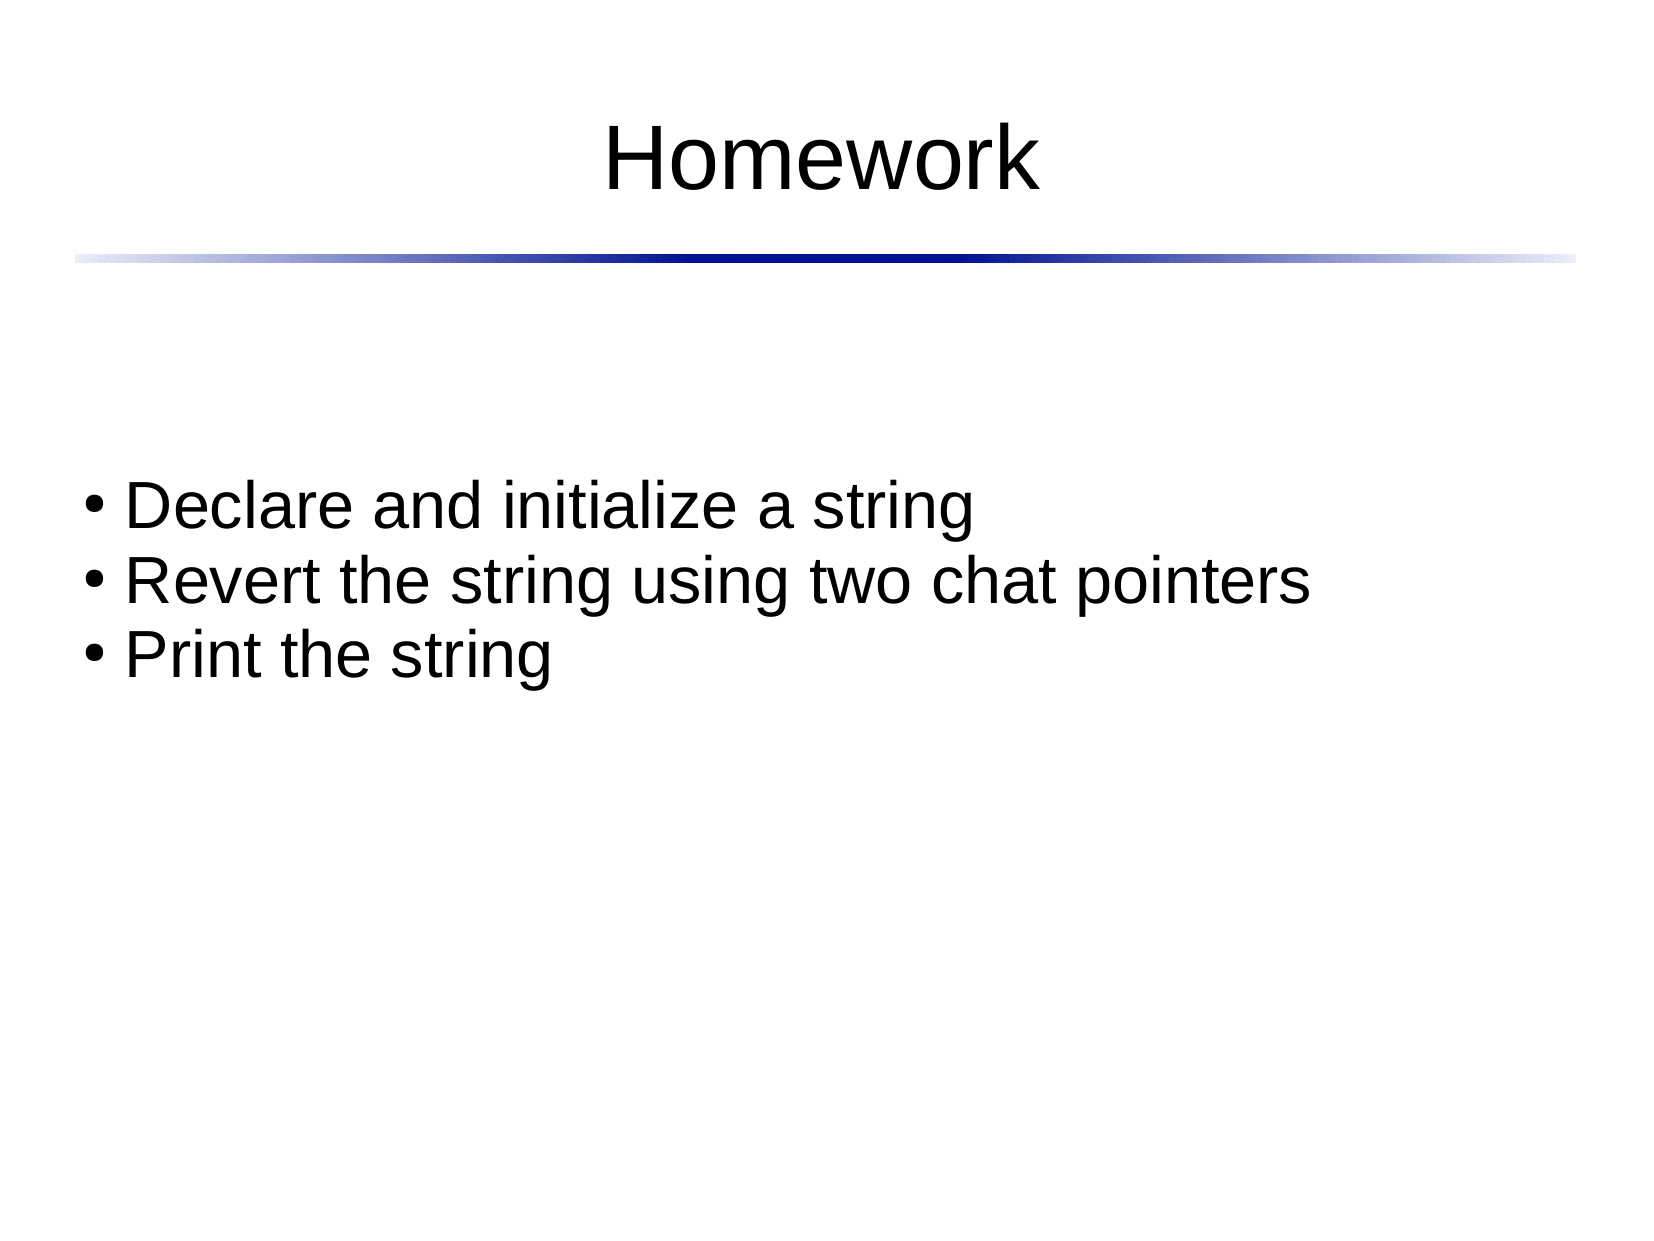

# Homework
 Declare and initialize a string
 Revert the string using two chat pointers
 Print the string